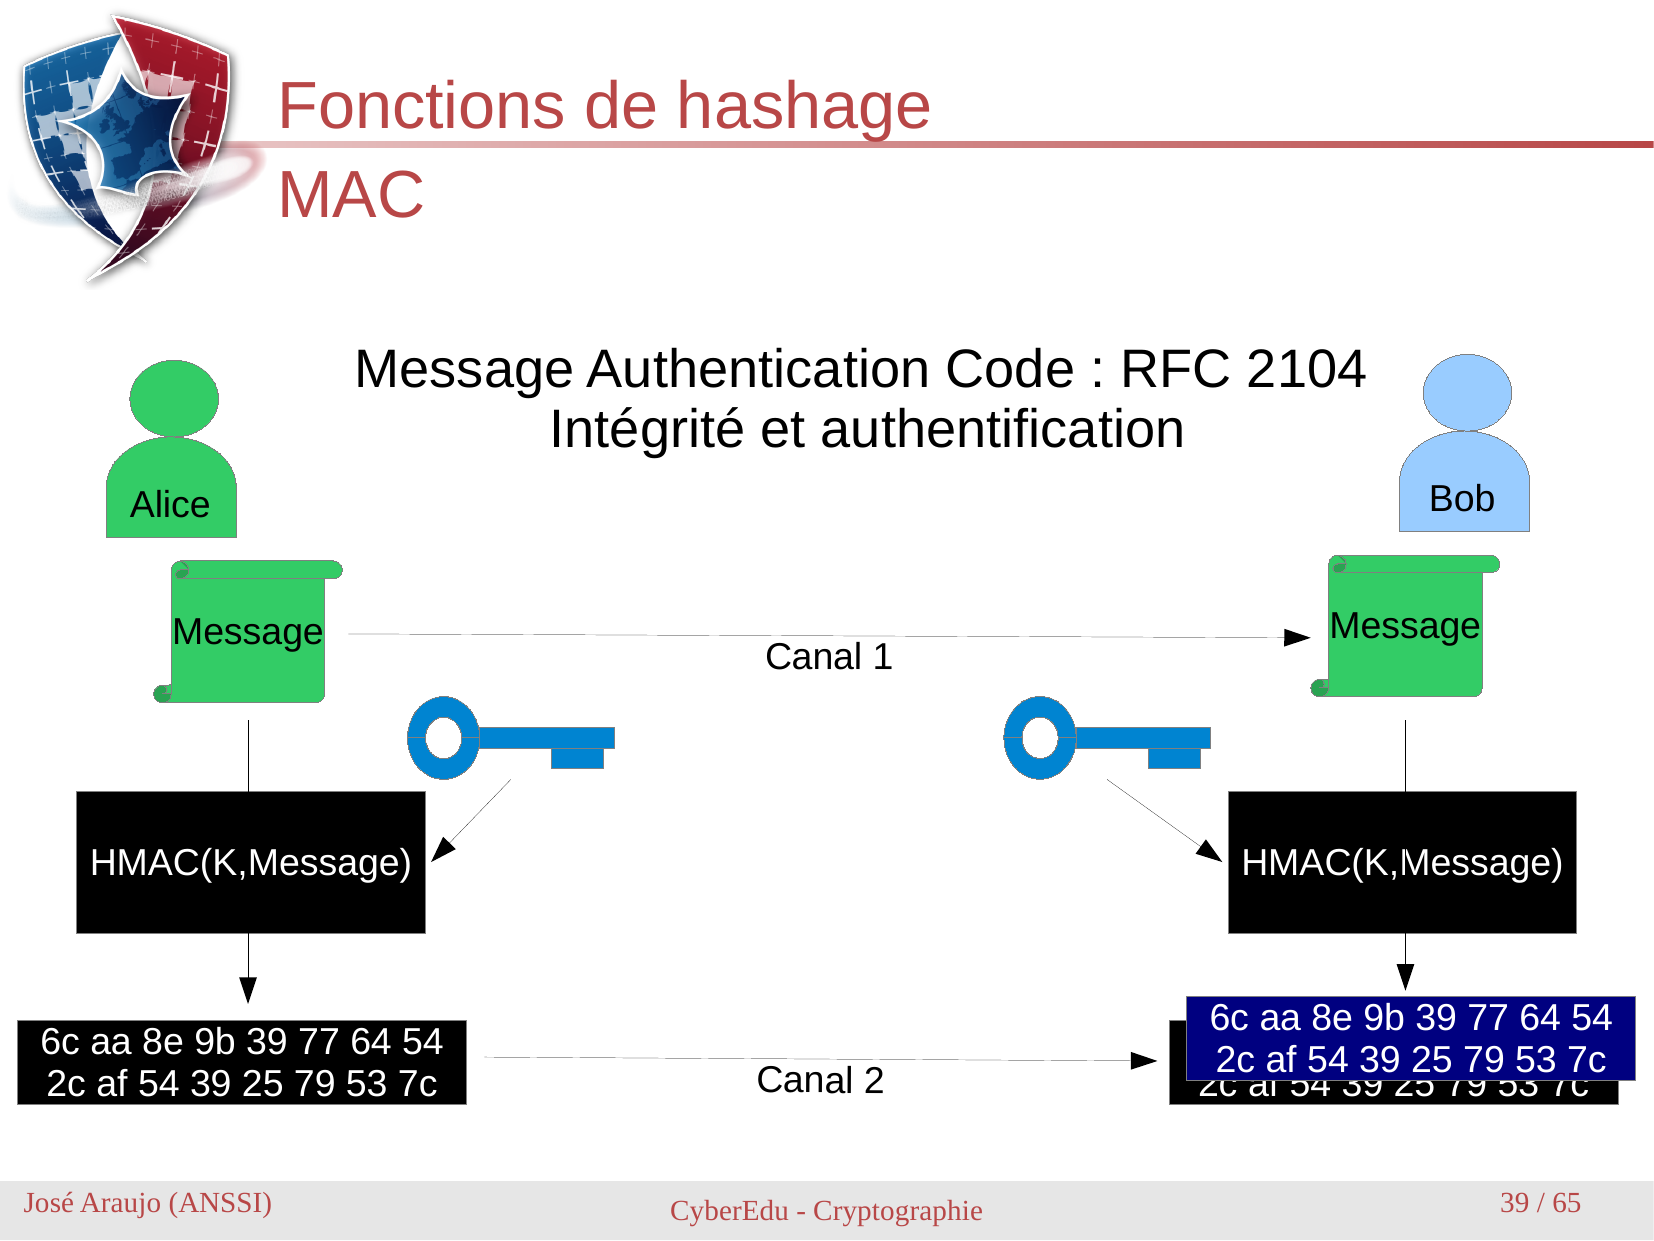

# Fonctions de hashage MAC
Message Authentication Code : RFC 2104
Intégrité et authentification
Bob
Alice
Message
Canal 1
Message
6c aa 8e 9b 39 77 64 54
2c af 54 39 25 79 53 7c
6c aa 8e 9b 39 77 64 54
2c af 54 39 25 79 53 7c
HMAC(K,Message)
HMAC(K,Message)
6c aa 8e 9b 39 77 64 54
2c af 54 39 25 79 53 7c
Canal 2